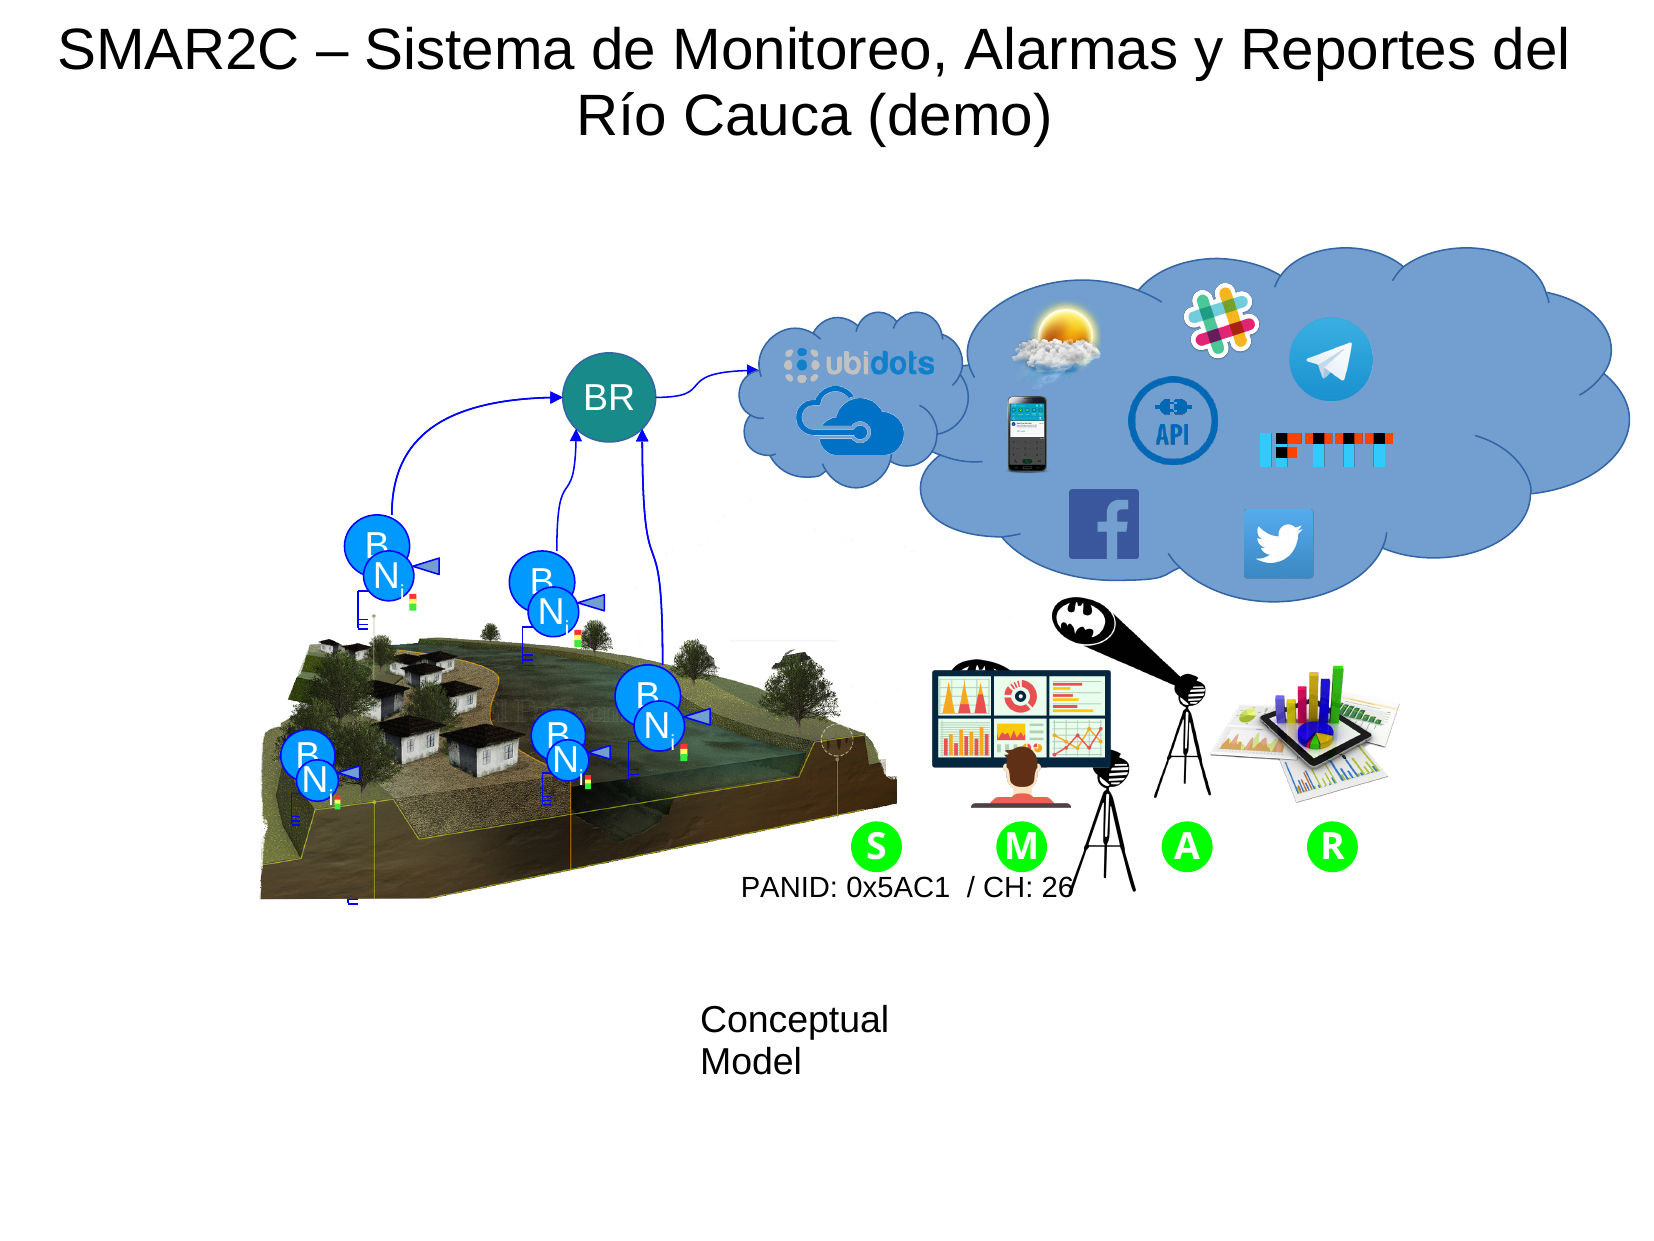

# SMAR2C – Sistema de Monitoreo, Alarmas y Reportes del Río Cauca (demo)
BR
B
Ni
B
Ni
B
Ni
B
Ni
B
Ni
B
Ni
S
M
A
R
PANID: 0x5AC1 / CH: 26
Conceptual Model